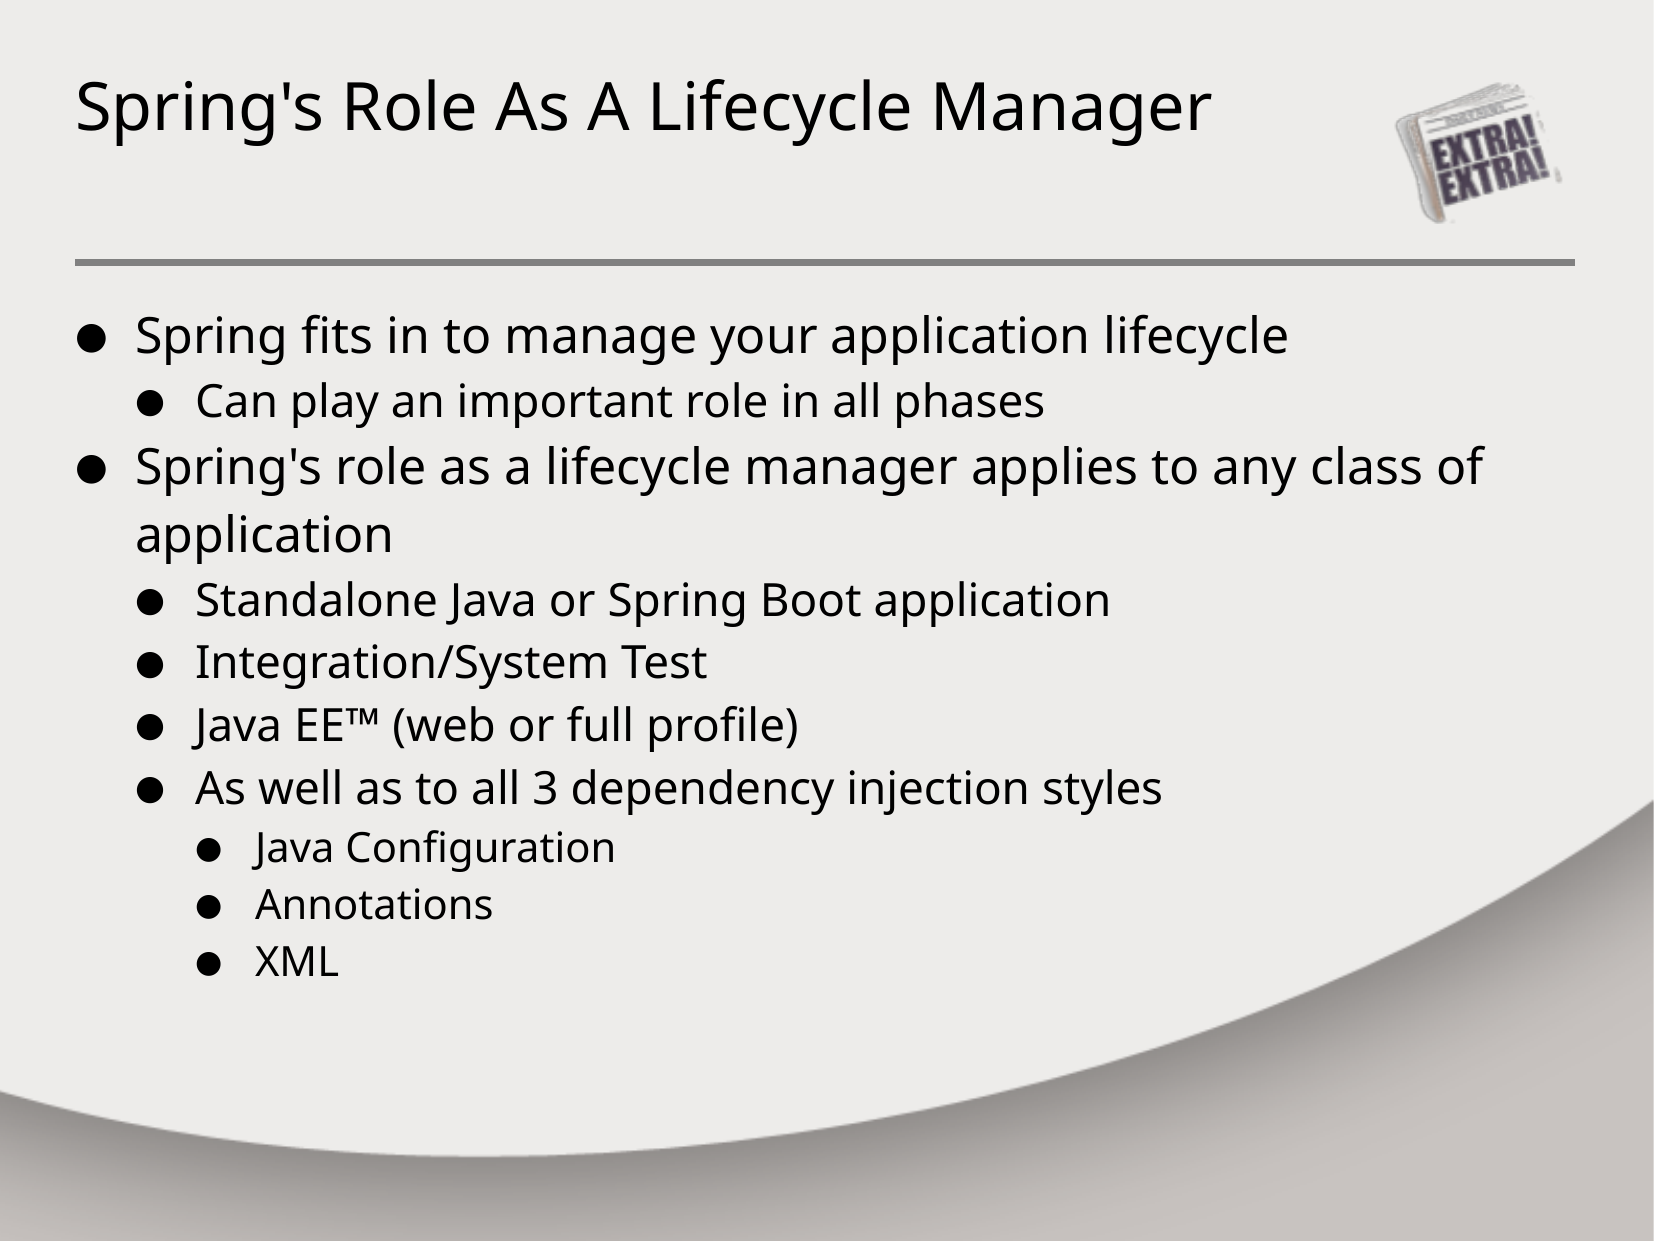

# Spring's Role As A Lifecycle Manager
Spring fits in to manage your application lifecycle
Can play an important role in all phases
Spring's role as a lifecycle manager applies to any class of application
Standalone Java or Spring Boot application
Integration/System Test
Java EE™ (web or full profile)
As well as to all 3 dependency injection styles
Java Configuration
Annotations
XML